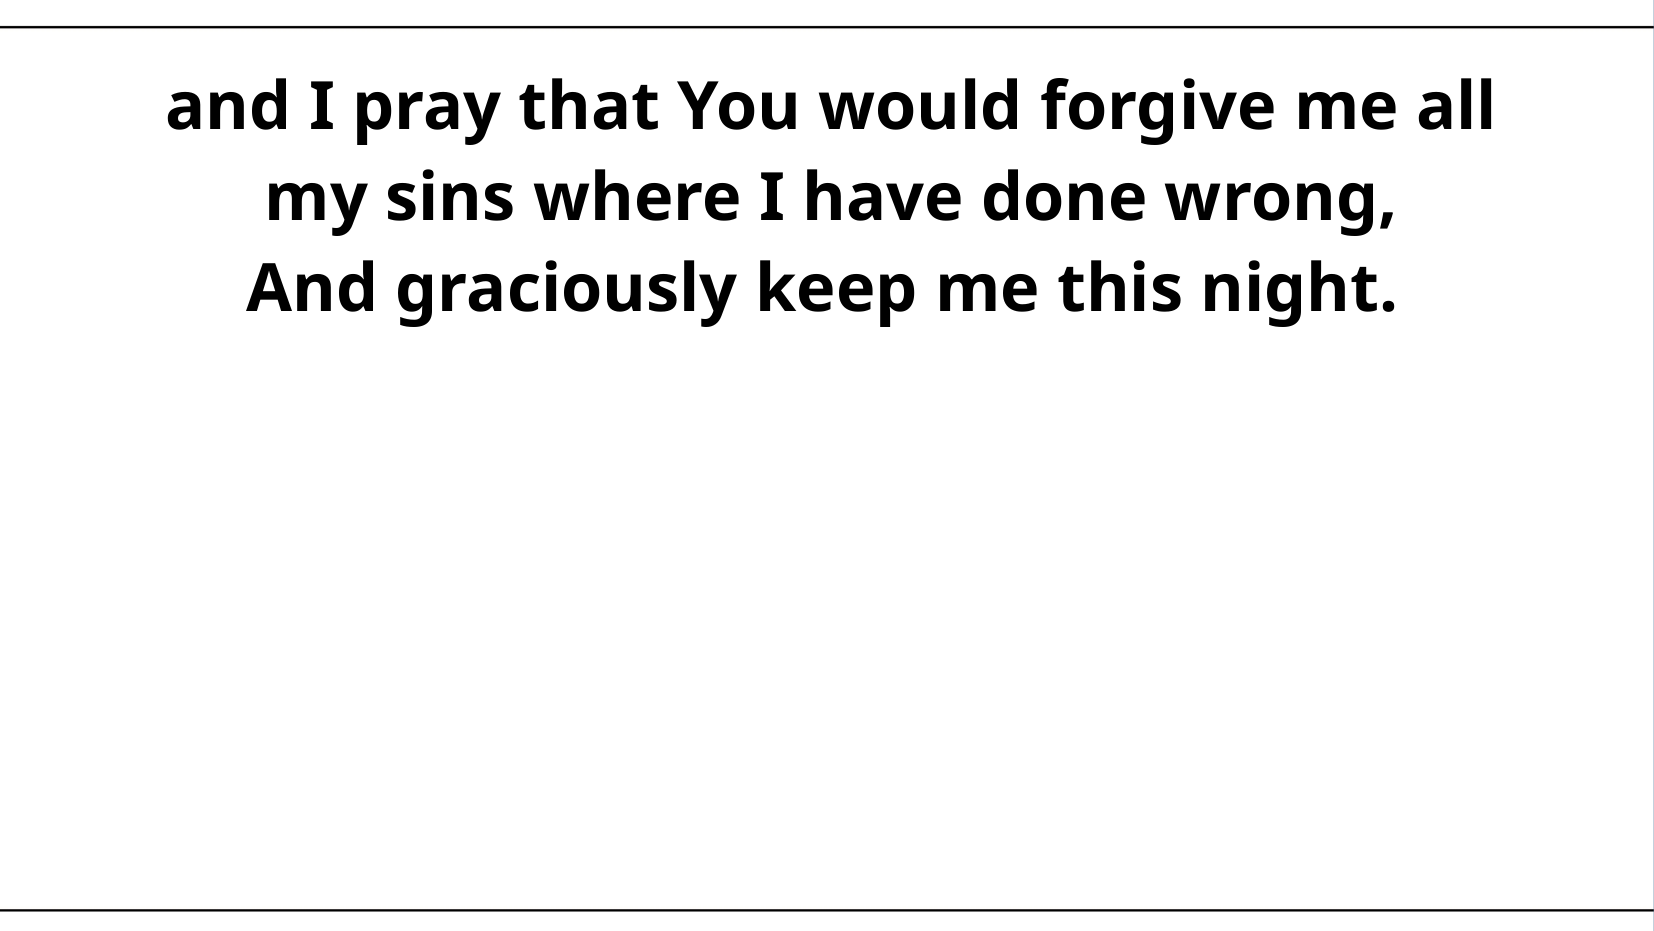

and I pray that You would forgive me all my sins where I have done wrong,
And graciously keep me this night.